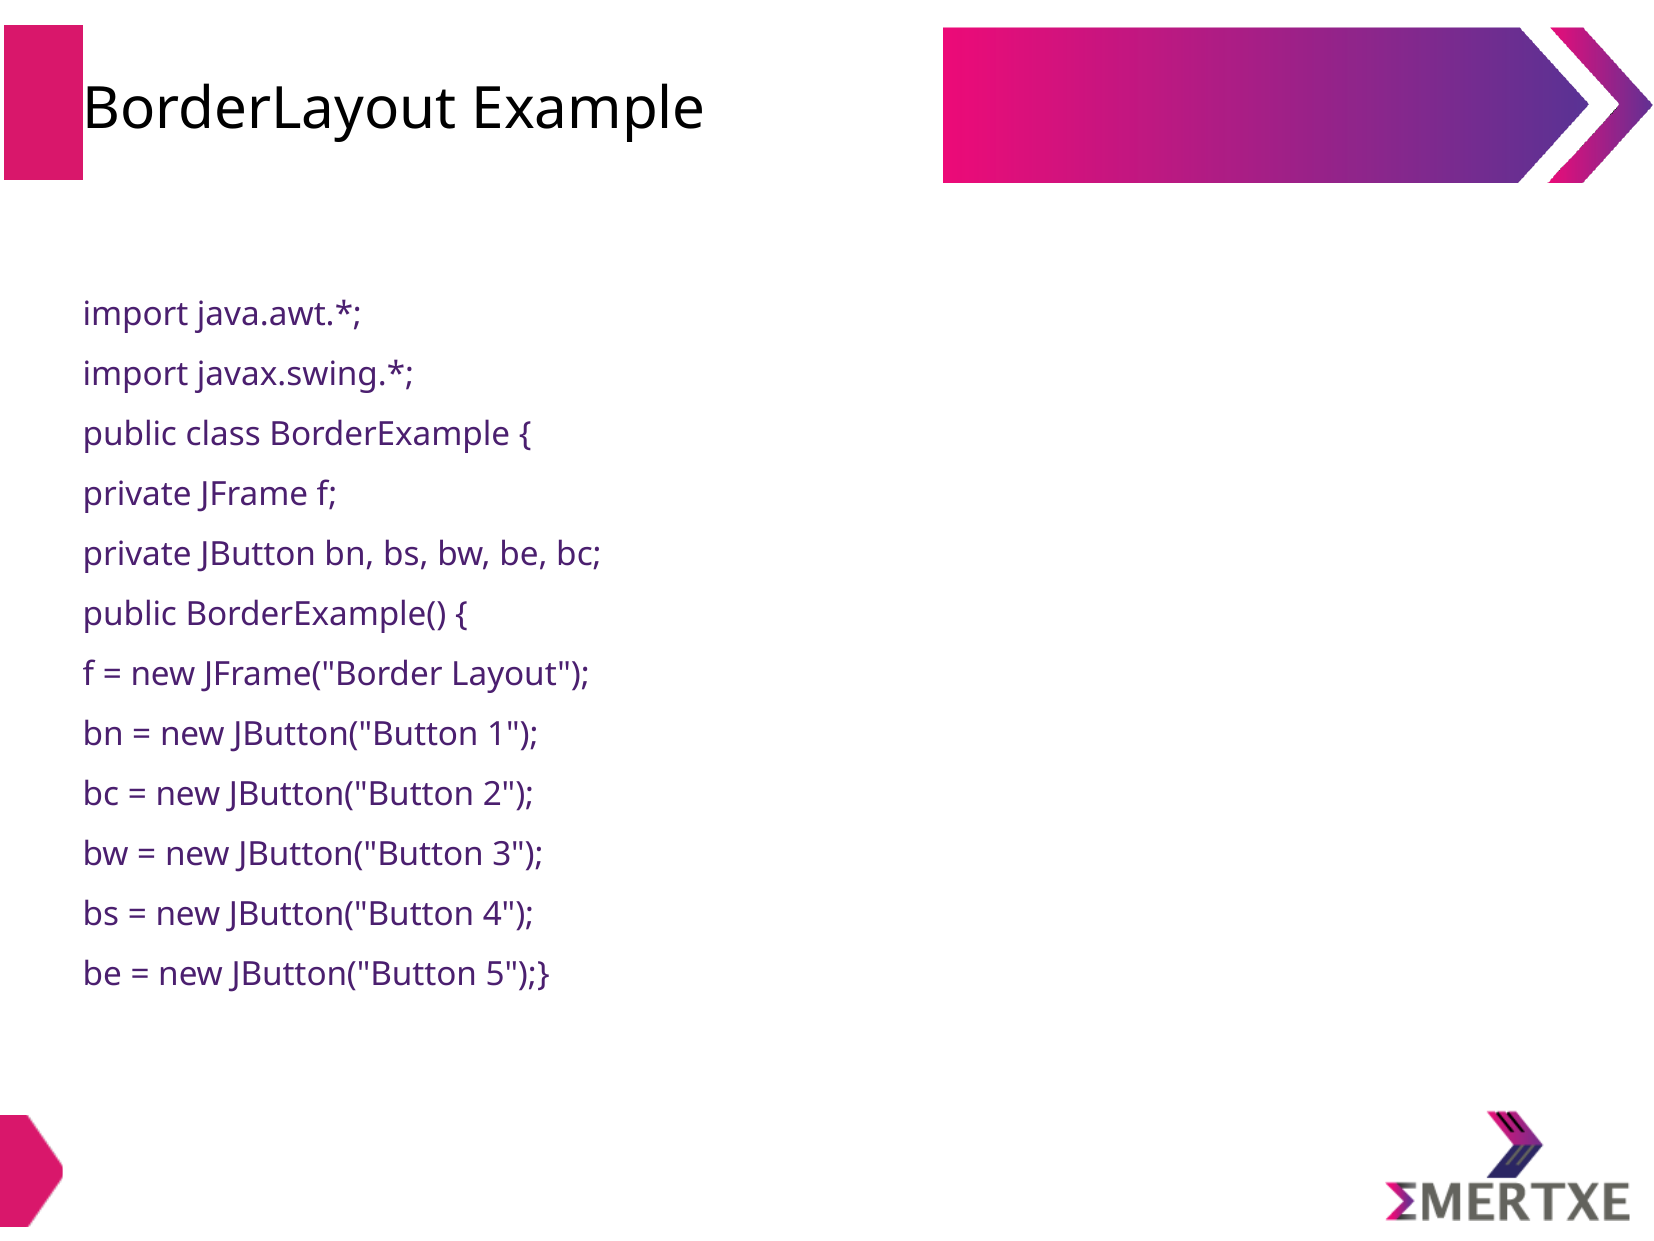

# BorderLayout Example
import java.awt.*;
import javax.swing.*;
public class BorderExample {
private JFrame f;
private JButton bn, bs, bw, be, bc;
public BorderExample() {
f = new JFrame("Border Layout");
bn = new JButton("Button 1");
bc = new JButton("Button 2");
bw = new JButton("Button 3");
bs = new JButton("Button 4");
be = new JButton("Button 5");}